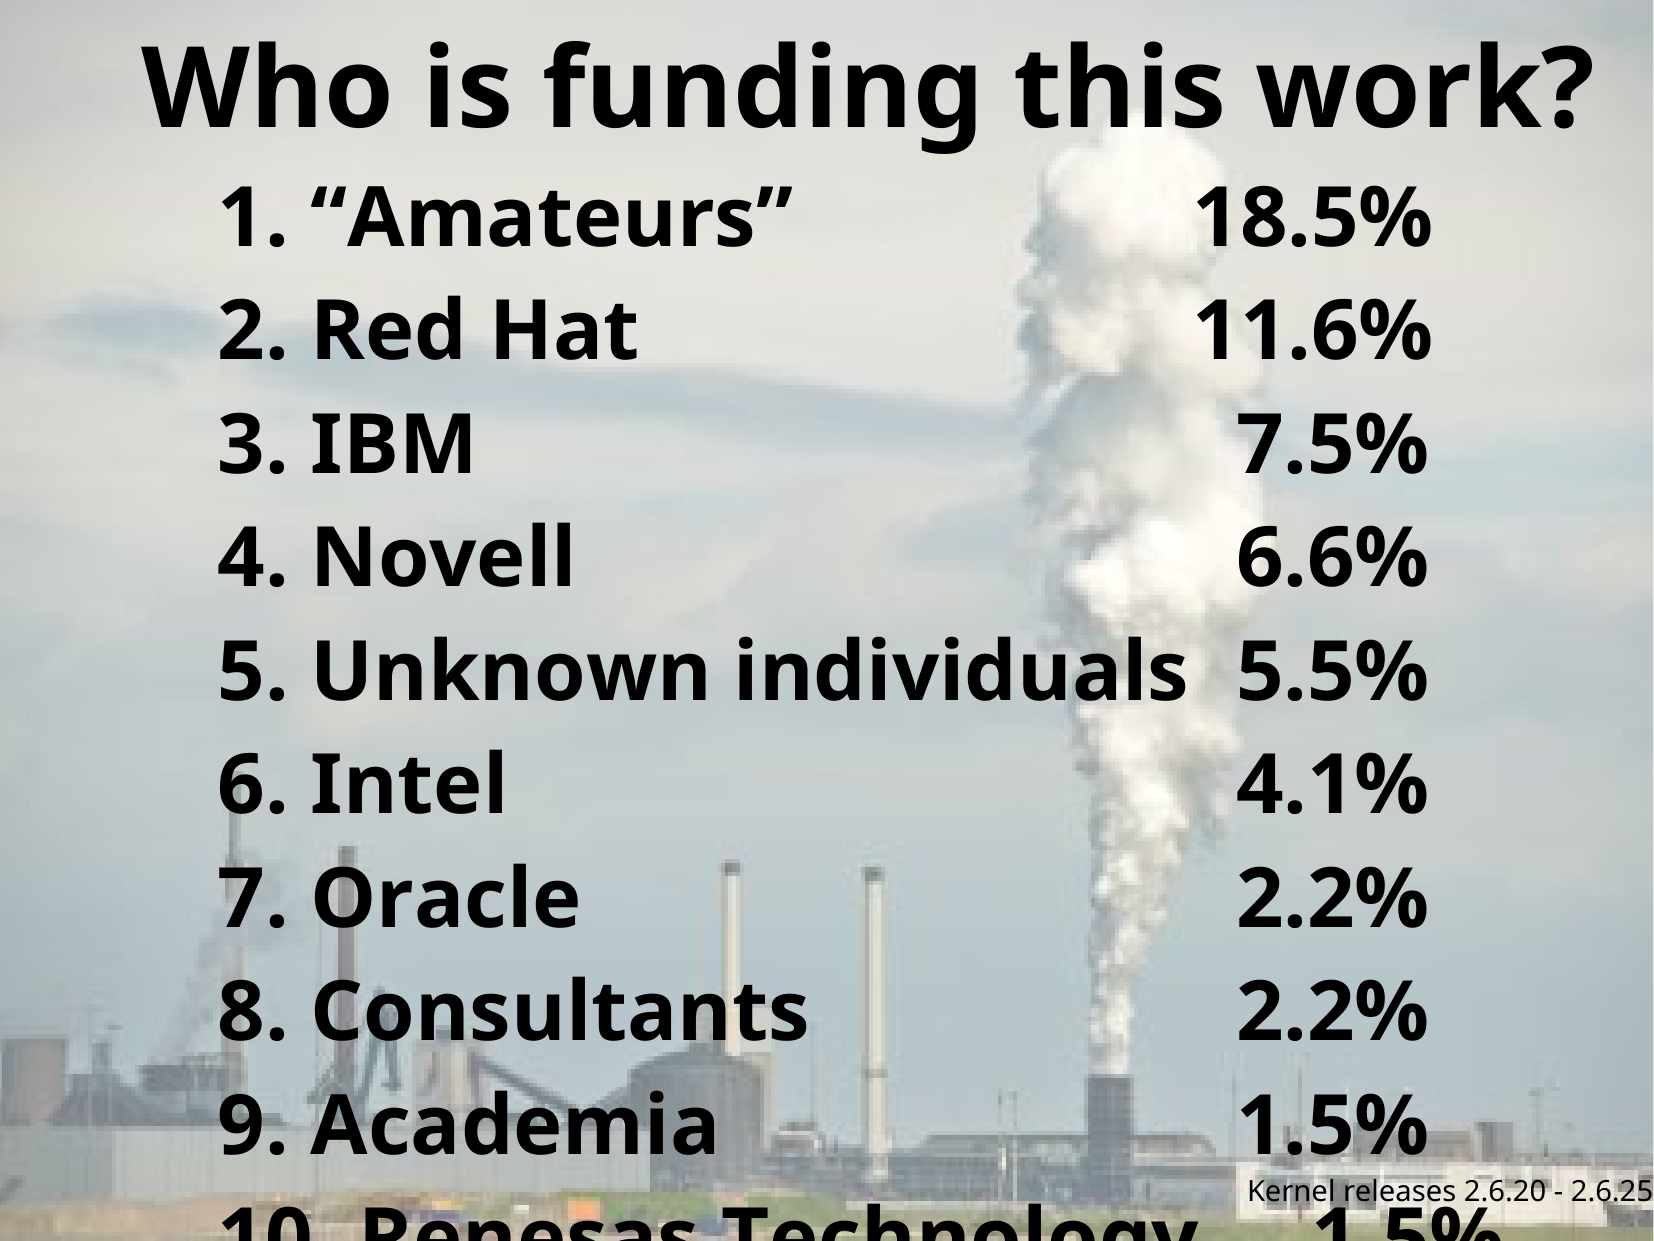

Who is funding this work?
1. “Amateurs”						18.5%
2. Red Hat								11.6%
3. IBM										 7.5%
4. Novell									 6.6%
5. Unknown individuals	 5.5%
6. Intel										 4.1%
7. Oracle									 2.2%
8. Consultants						 2.2%
9. Academia							 1.5%
10. Renesas Technology	 1.5%
Kernel releases 2.6.20 - 2.6.25